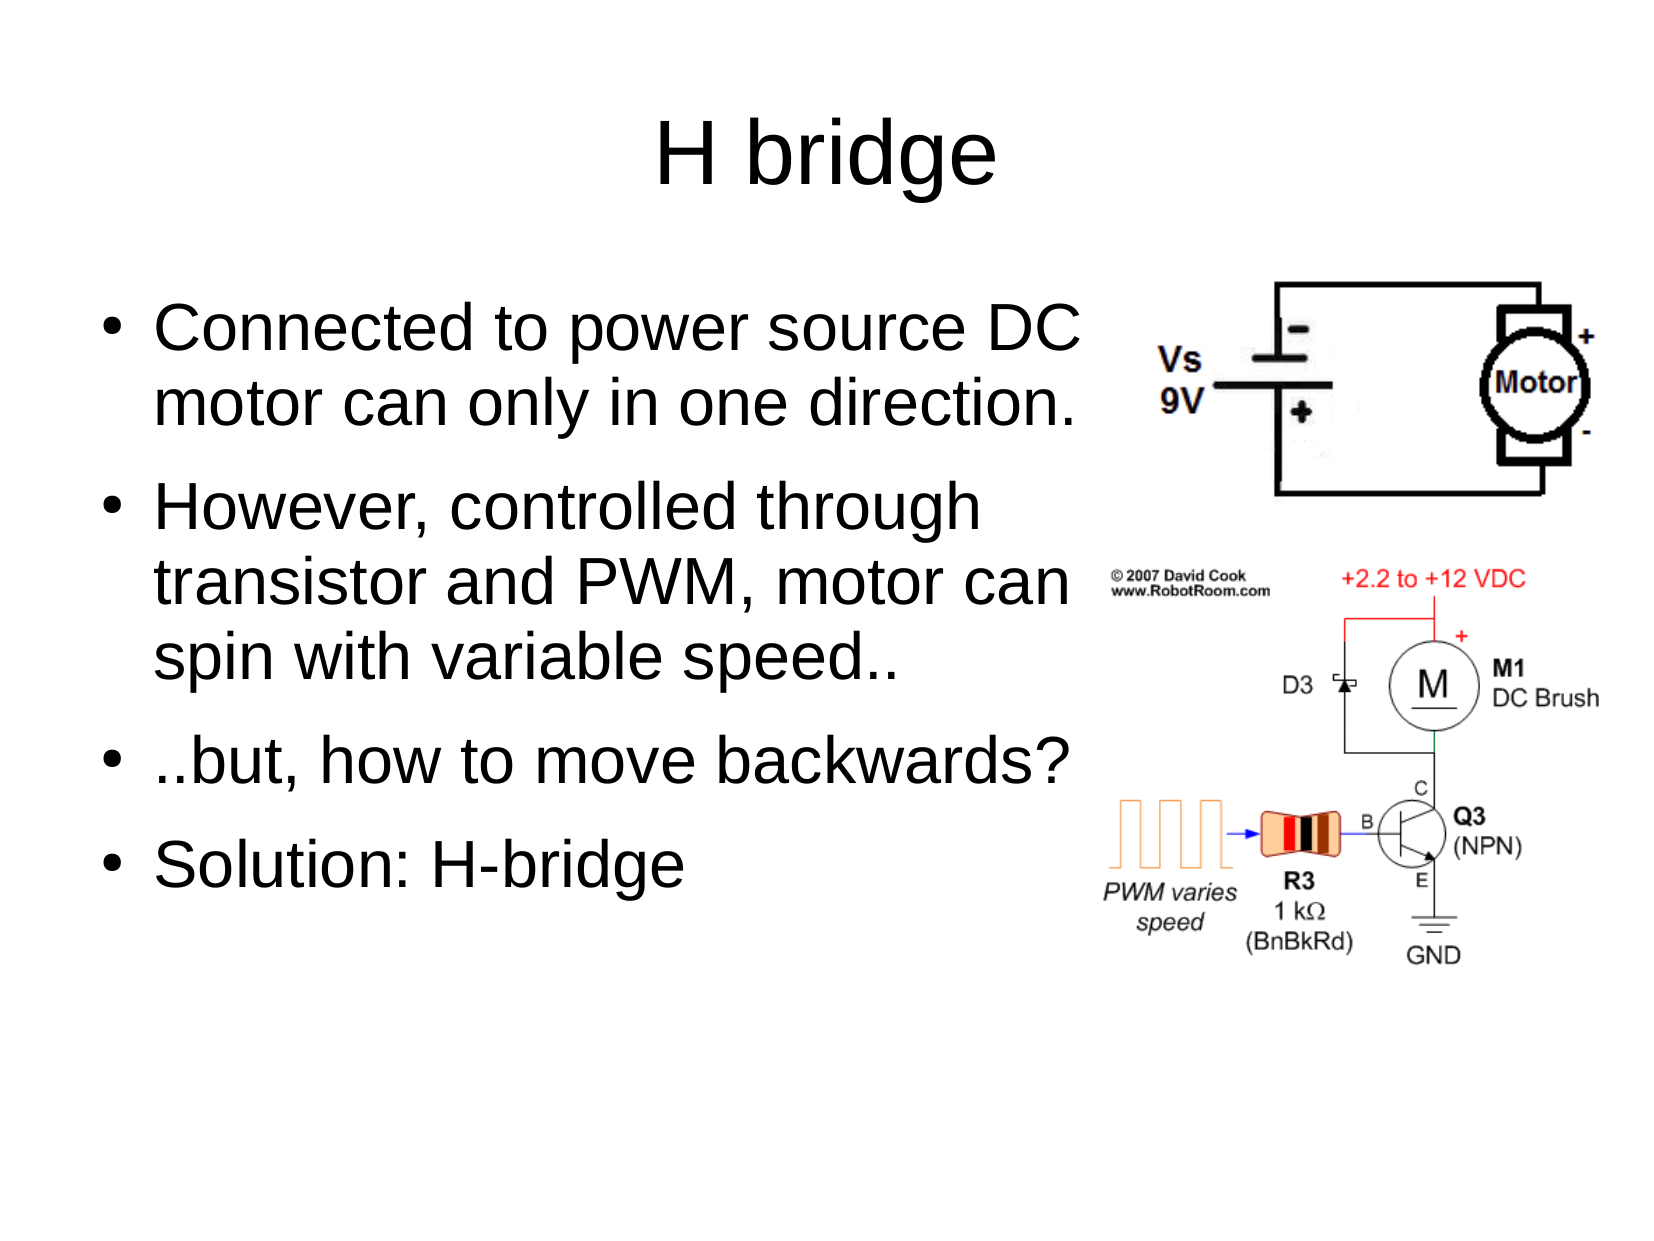

# H bridge
Connected to power source DC motor can only in one direction.
However, controlled through transistor and PWM, motor can spin with variable speed..
..but, how to move backwards?
Solution: H-bridge